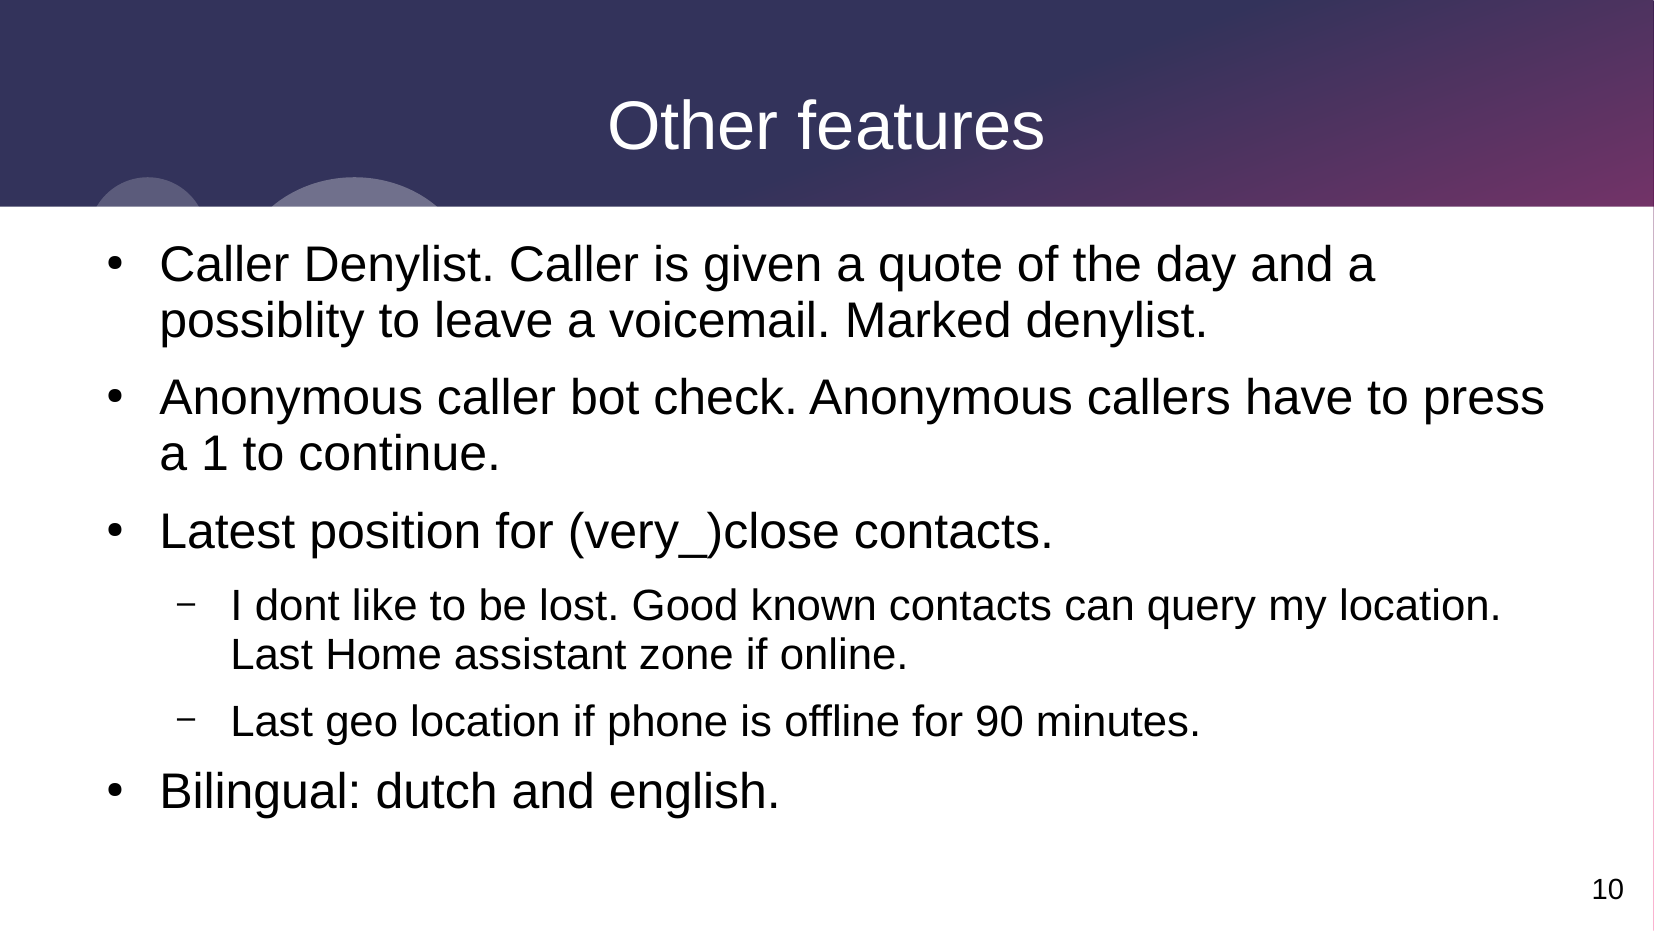

# Other features
Caller Denylist. Caller is given a quote of the day and a possiblity to leave a voicemail. Marked denylist.
Anonymous caller bot check. Anonymous callers have to press a 1 to continue.
Latest position for (very_)close contacts.
I dont like to be lost. Good known contacts can query my location. Last Home assistant zone if online.
Last geo location if phone is offline for 90 minutes.
Bilingual: dutch and english.